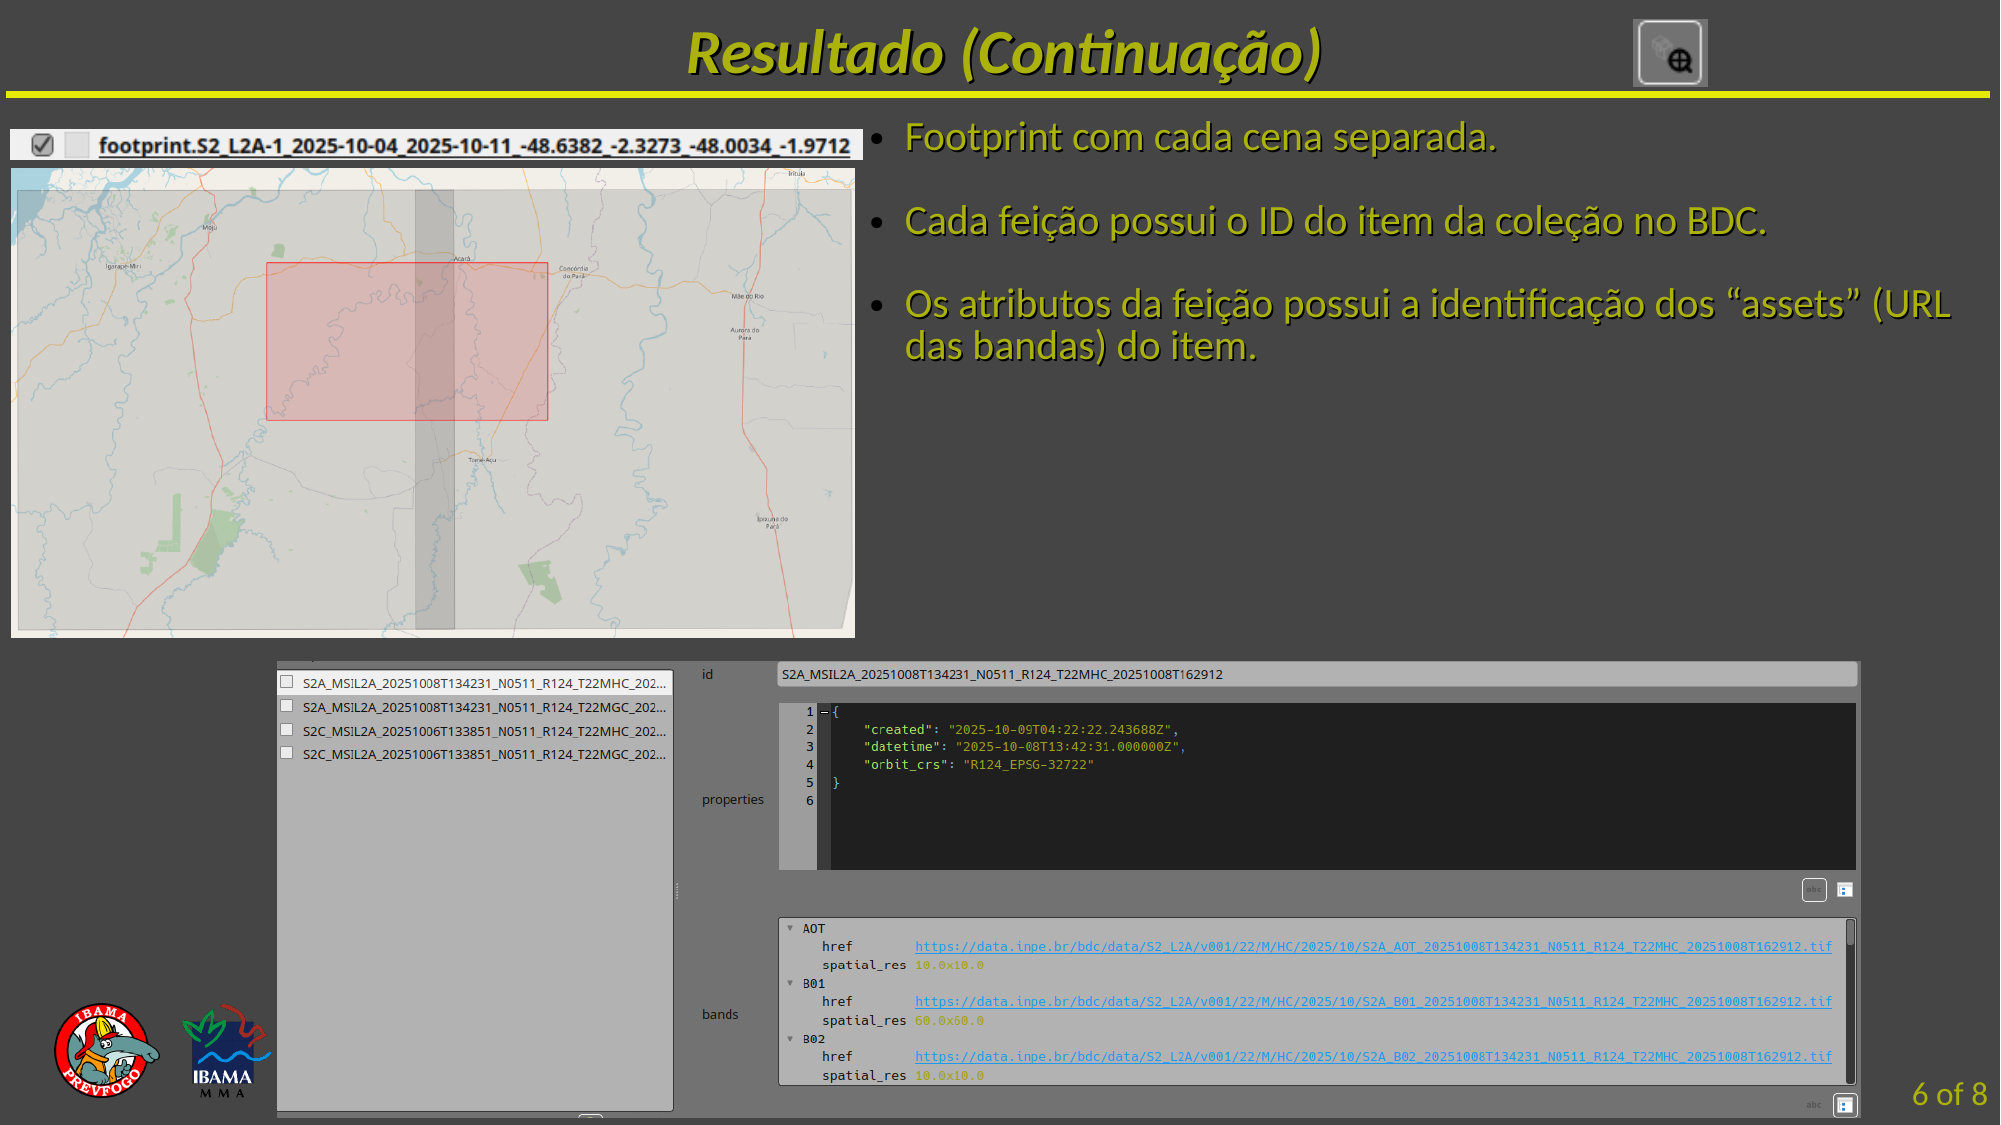

# Resultado (Continuação)
Footprint com cada cena separada.
Cada feição possui o ID do item da coleção no BDC.
Os atributos da feição possui a identificação dos “assets” (URL das bandas) do item.
 of 8